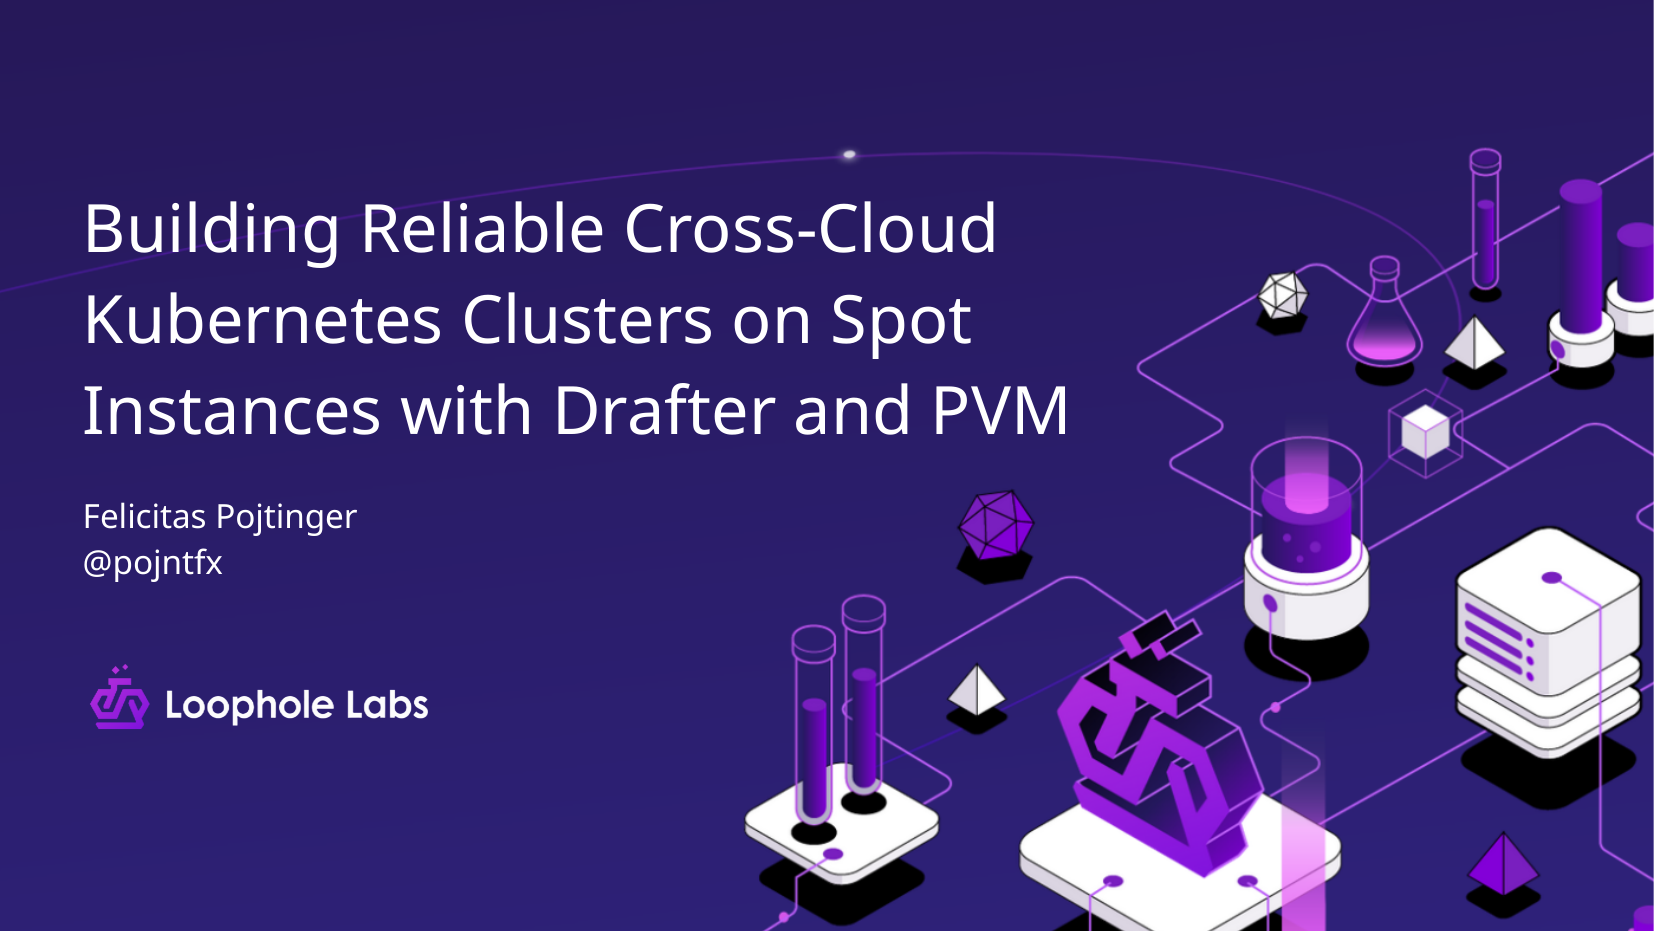

# Building Reliable Cross-Cloud Kubernetes Clusters on Spot Instances with Drafter and PVM
Felicitas Pojtinger
@pojntfx